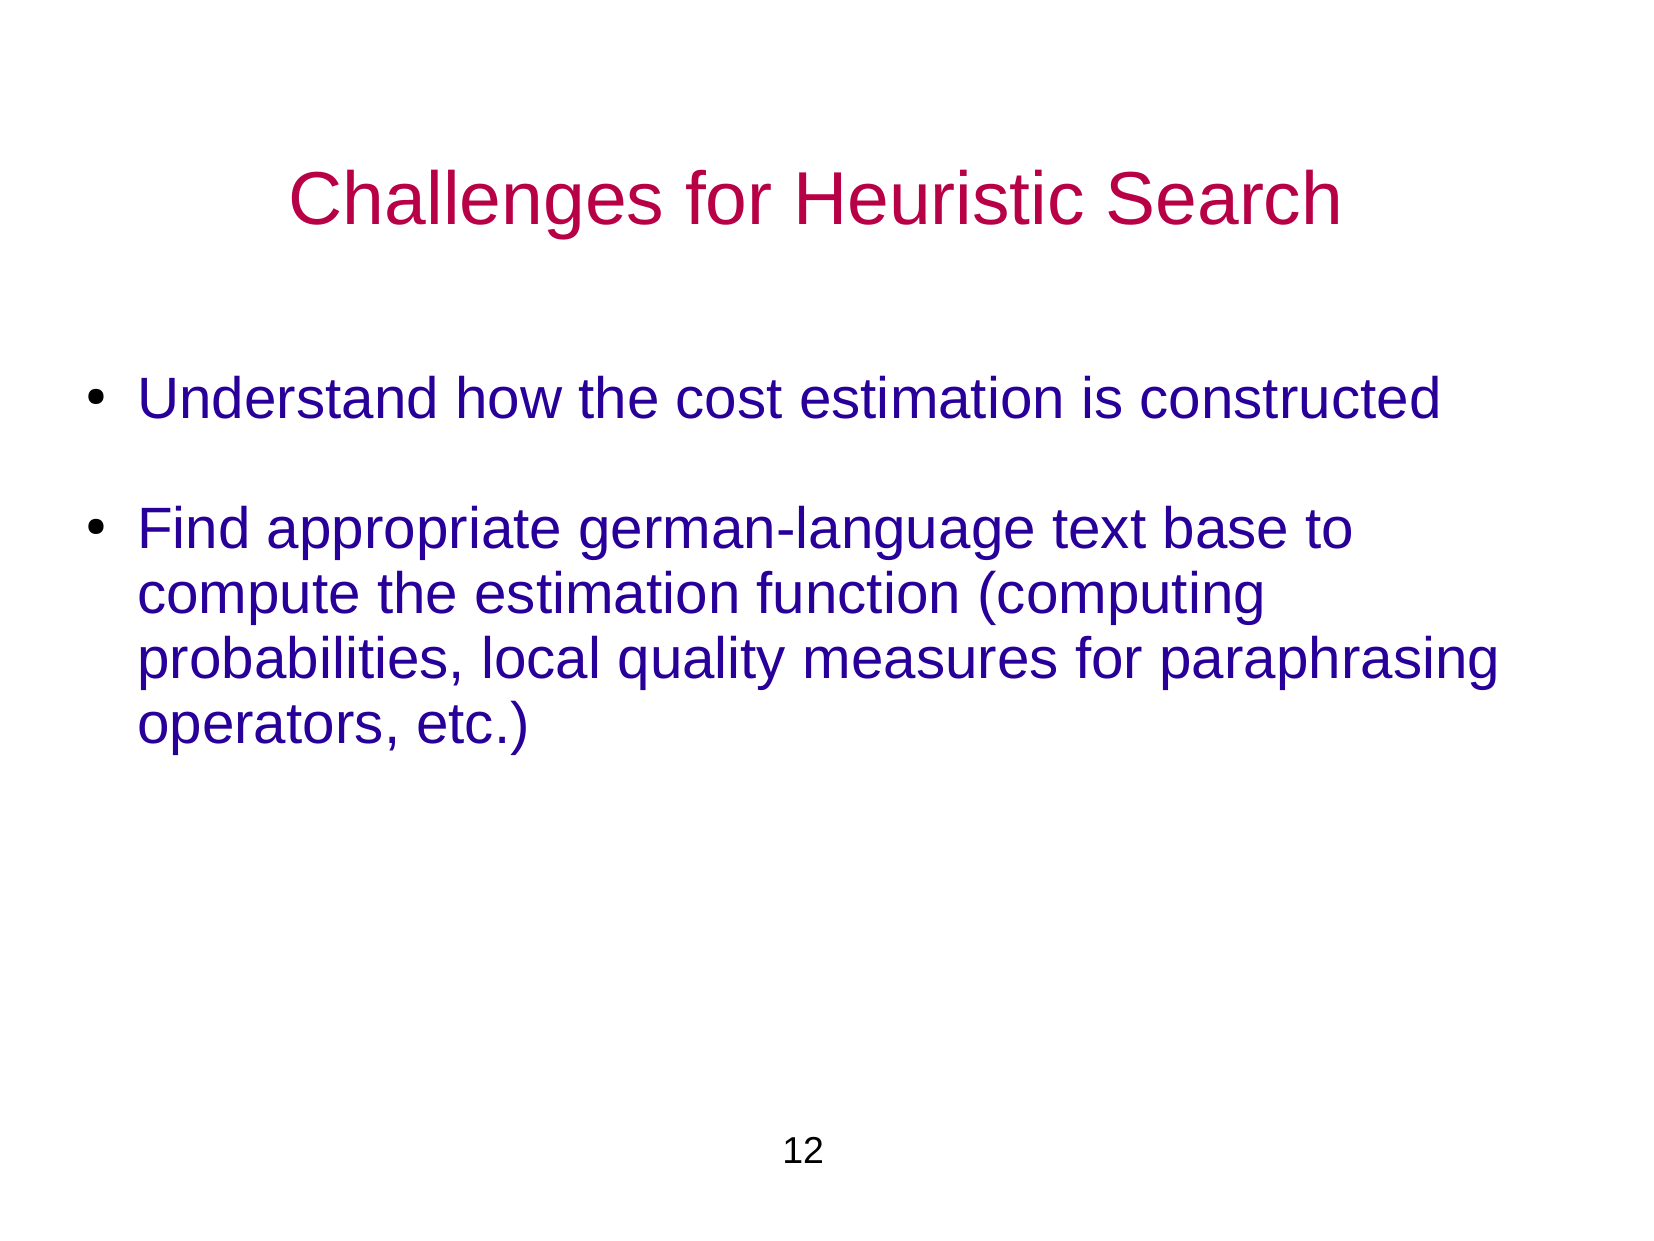

Challenges for Heuristic Search
 Understand how the cost estimation is constructed
 Find appropriate german-language text base to
 compute the estimation function (computing
 probabilities, local quality measures for paraphrasing
 operators, etc.)
12